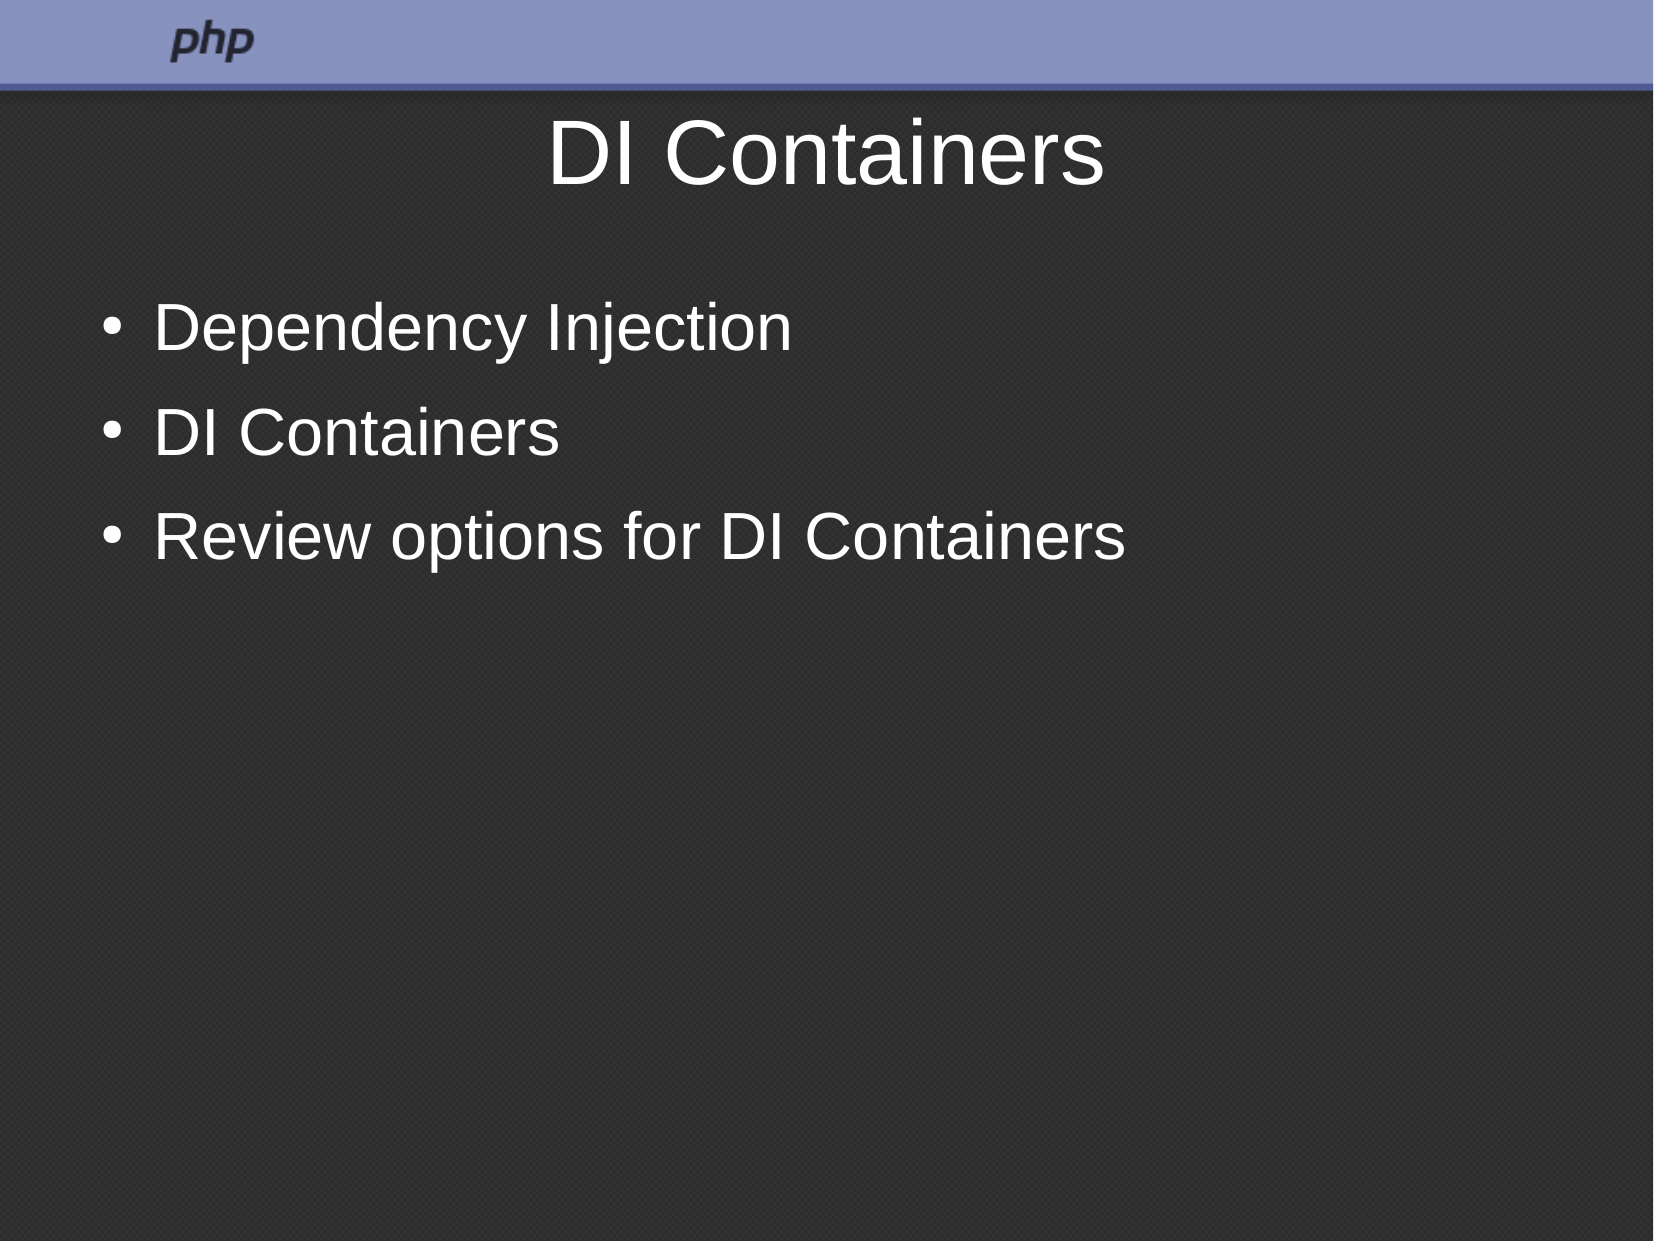

# DI Containers
Dependency Injection
DI Containers
Review options for DI Containers